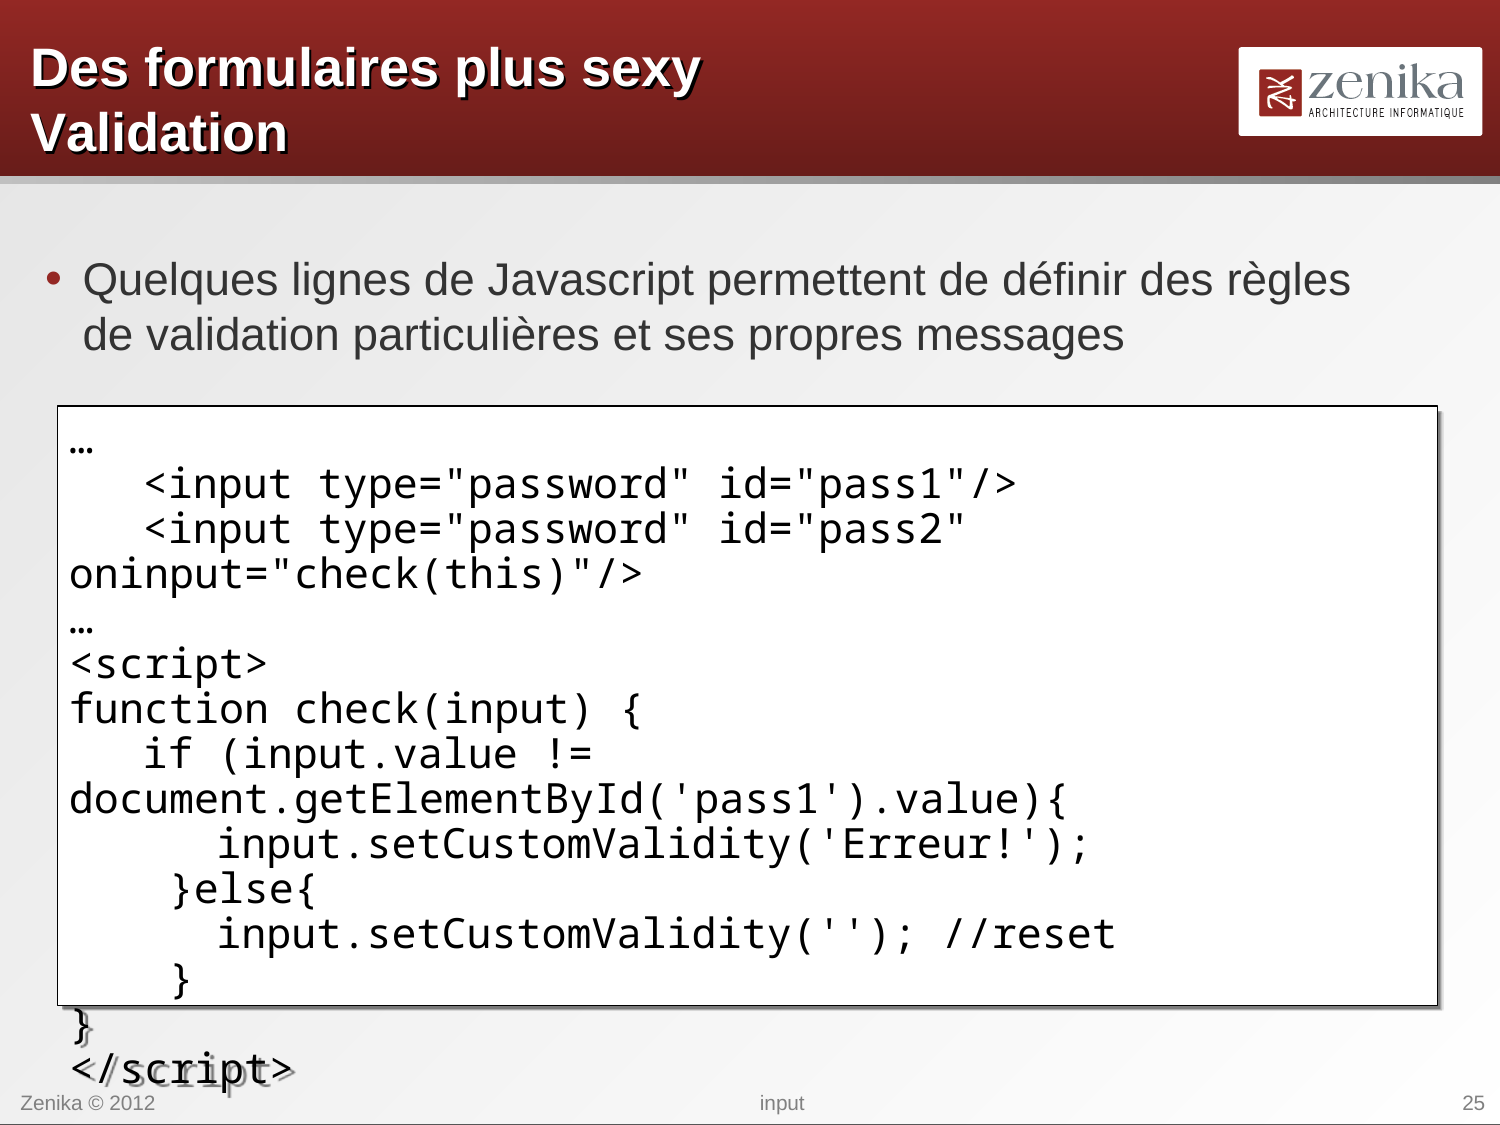

# Des formulaires plus sexy Validation
Quelques lignes de Javascript permettent de définir des règles de validation particulières et ses propres messages
…
	<input type="password" id="pass1"/>
	<input type="password" id="pass2" oninput="check(this)"/>
…
<script>
function check(input) {
	if (input.value != document.getElementById('pass1').value){
		input.setCustomValidity('Erreur!');
 }else{
 	input.setCustomValidity(''); //reset
 }
}
</script>